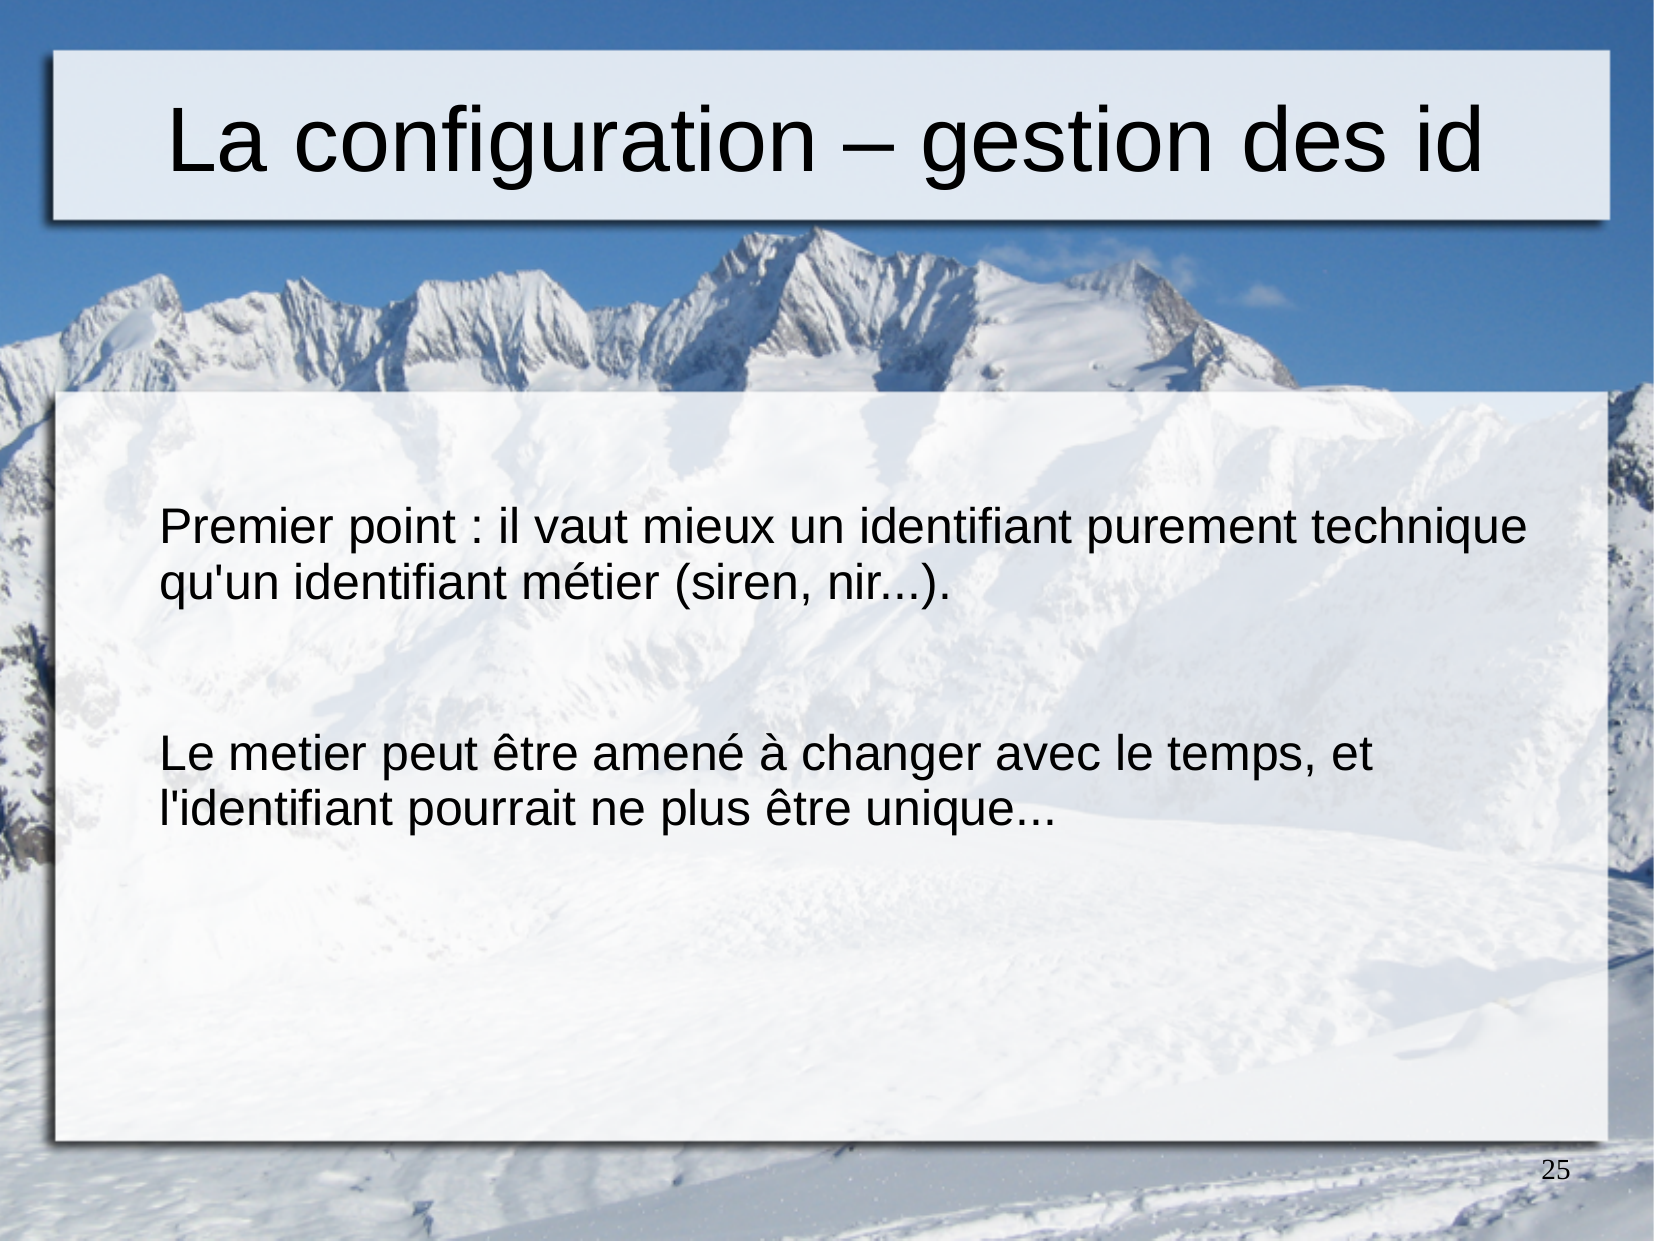

# La configuration – gestion des id
Premier point : il vaut mieux un identifiant purement technique qu'un identifiant métier (siren, nir...).
Le metier peut être amené à changer avec le temps, et l'identifiant pourrait ne plus être unique...
25